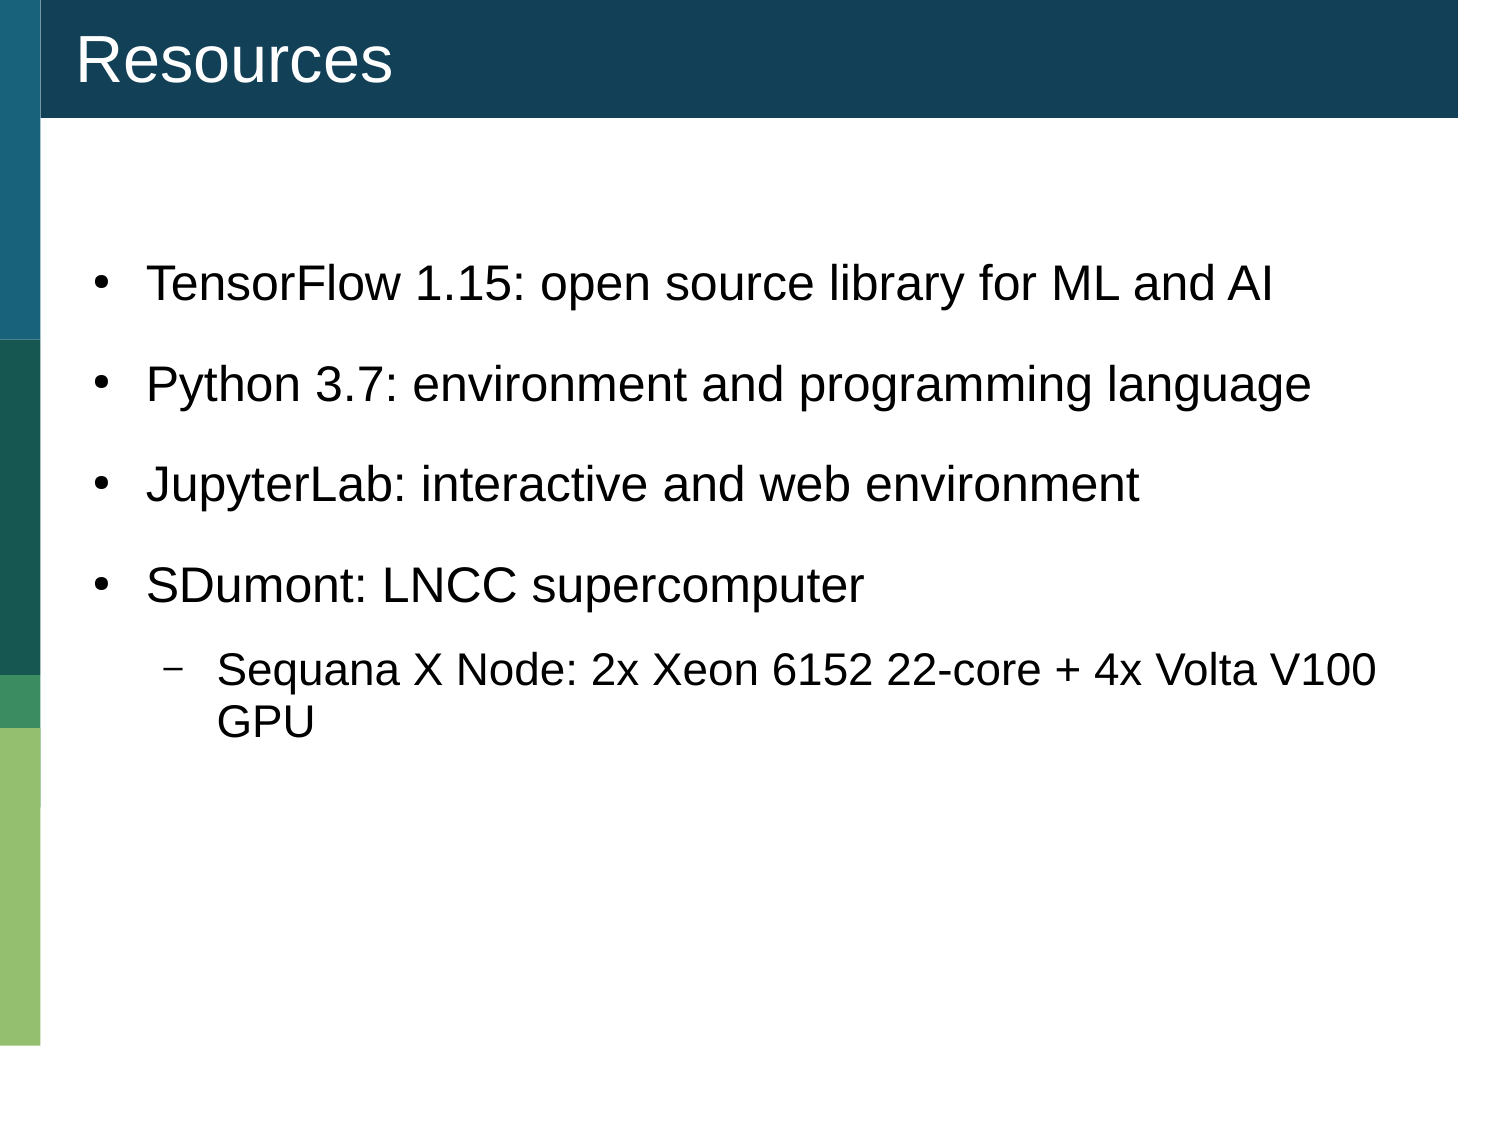

# Resources
TensorFlow 1.15: open source library for ML and AI
Python 3.7: environment and programming language
JupyterLab: interactive and web environment
SDumont: LNCC supercomputer
Sequana X Node: 2x Xeon 6152 22-core + 4x Volta V100 GPU